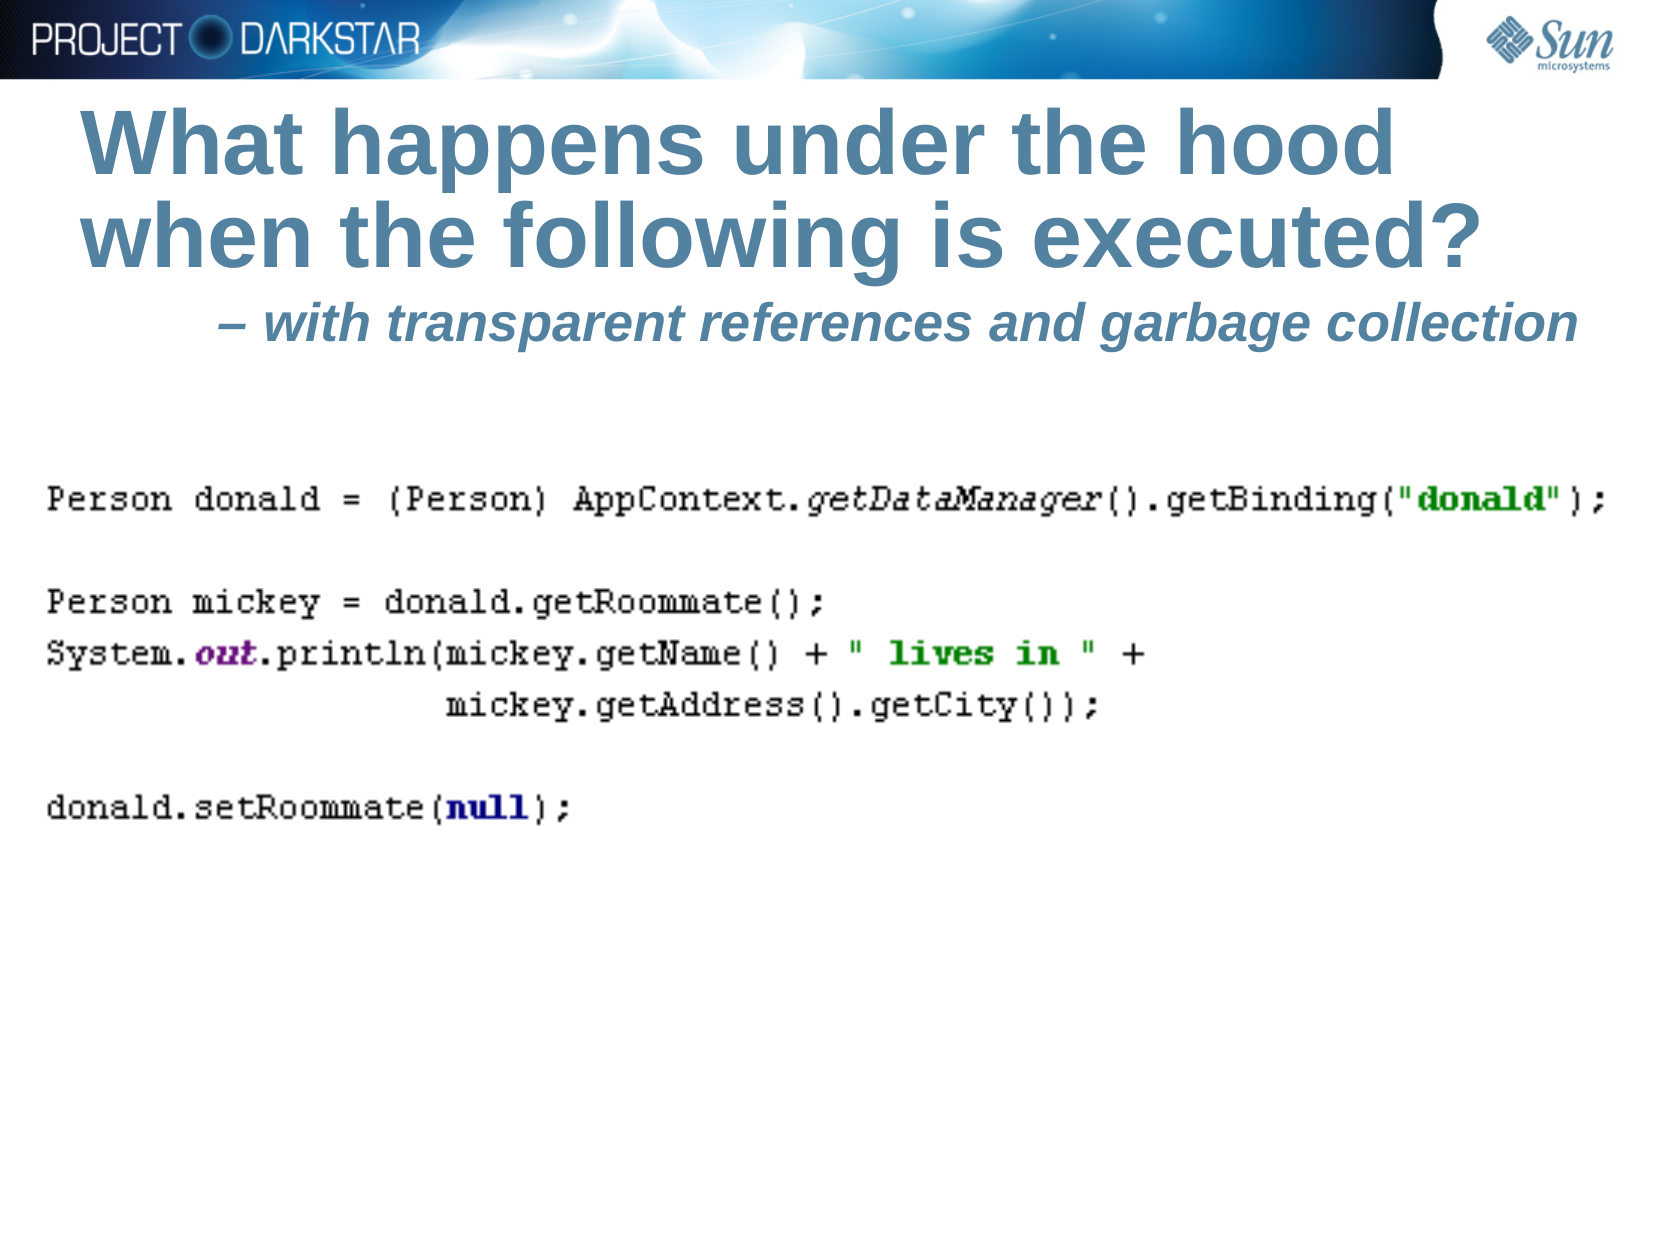

# What happens under the hood when the following is executed?
– with transparent references and garbage collection